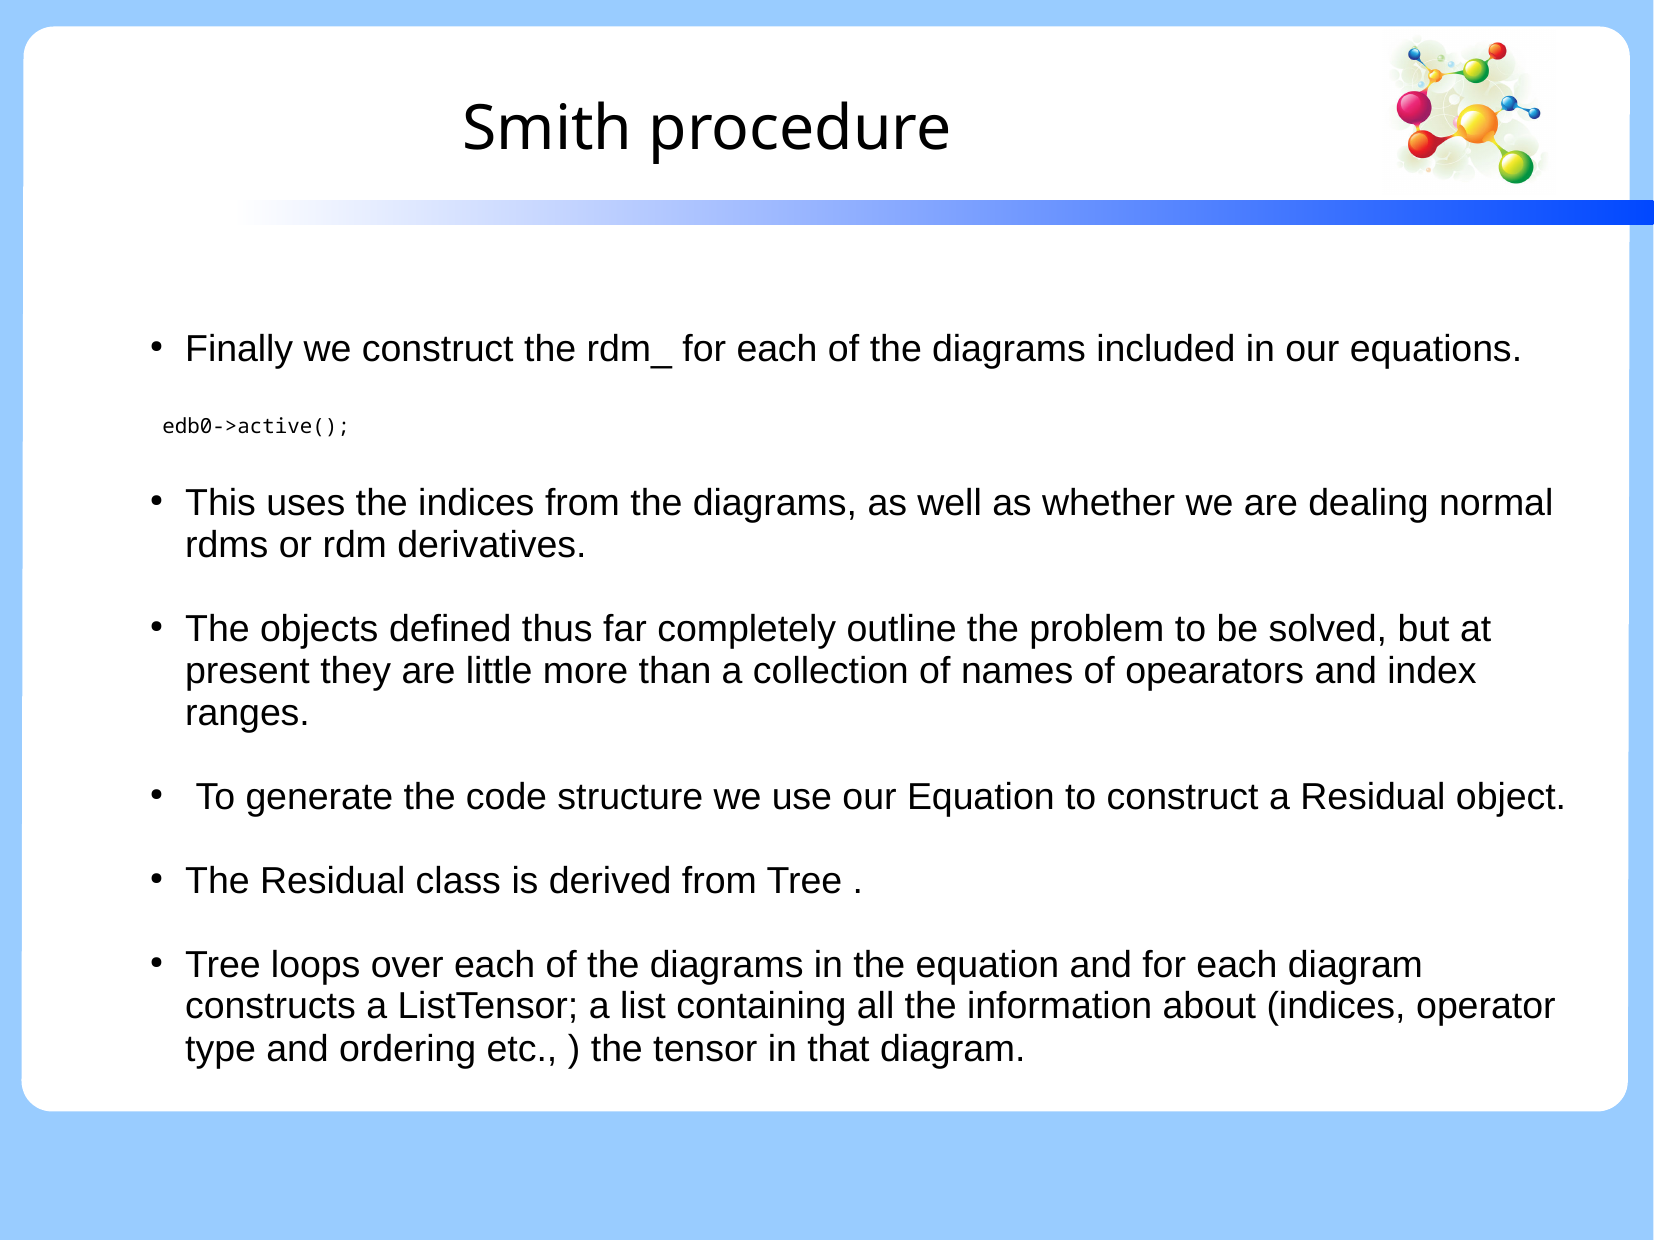

# Smith procedure
Finally we construct the rdm_ for each of the diagrams included in our equations.
 edb0->active();
This uses the indices from the diagrams, as well as whether we are dealing normal rdms or rdm derivatives.
The objects defined thus far completely outline the problem to be solved, but at present they are little more than a collection of names of opearators and index ranges.
 To generate the code structure we use our Equation to construct a Residual object.
The Residual class is derived from Tree .
Tree loops over each of the diagrams in the equation and for each diagram constructs a ListTensor; a list containing all the information about (indices, operator type and ordering etc., ) the tensor in that diagram.